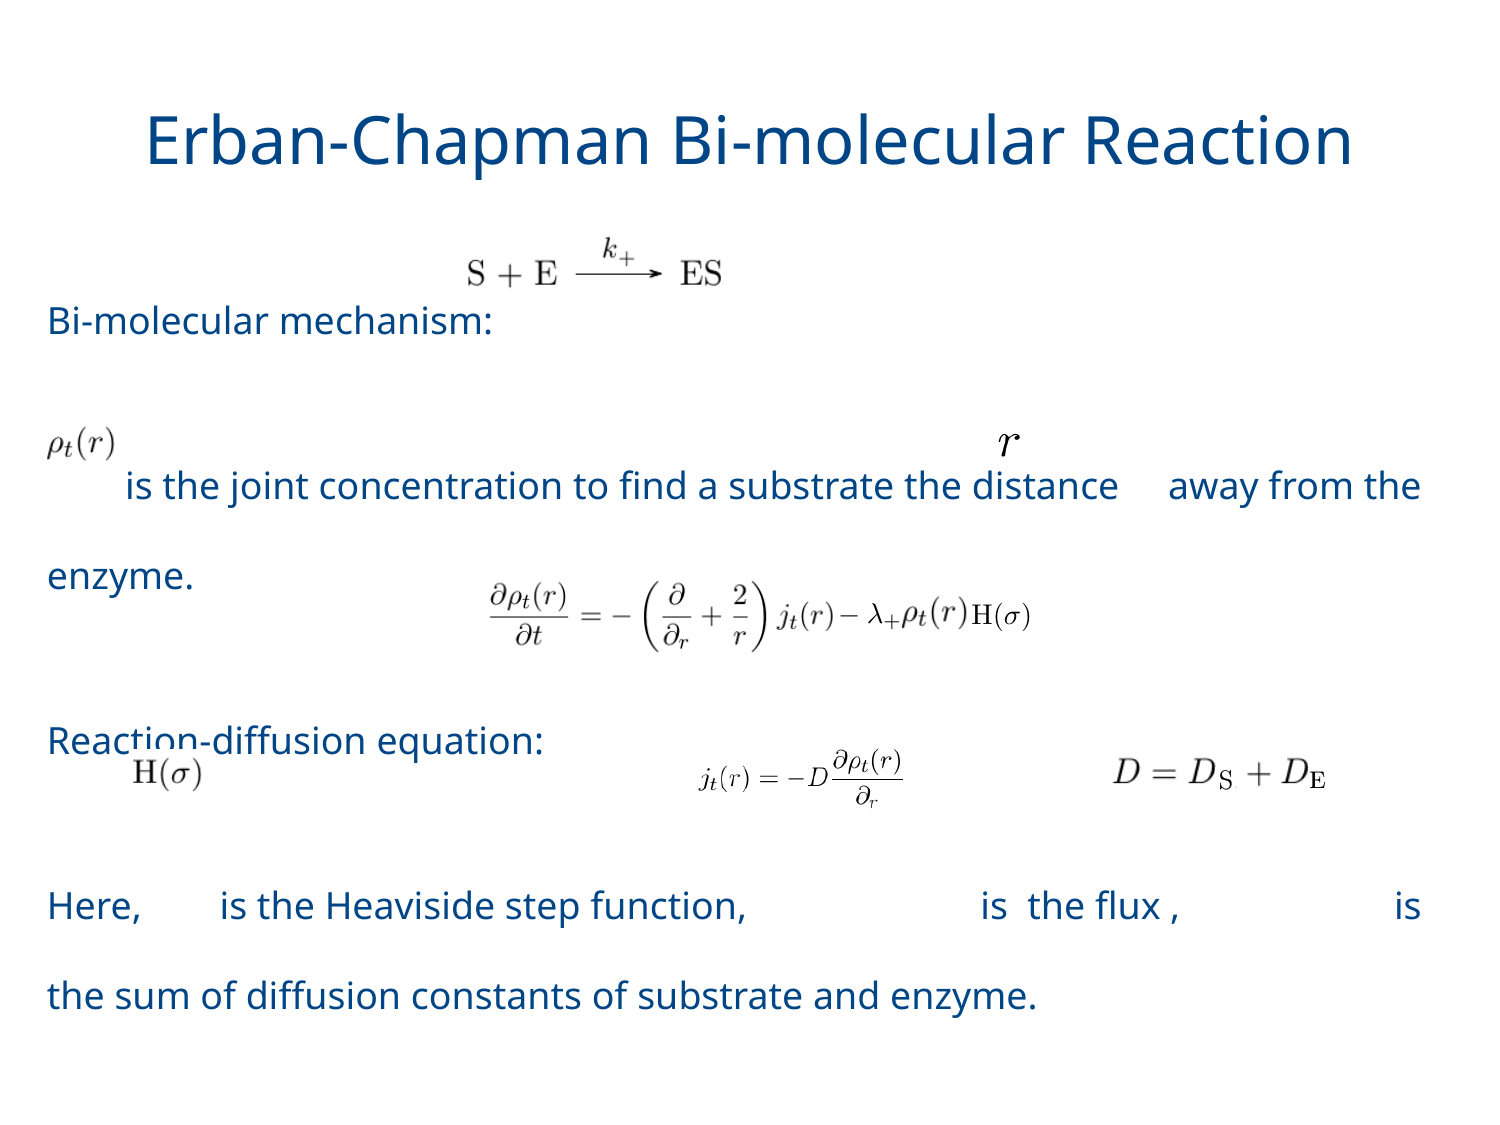

# Erban-Chapman Bi-molecular Reaction
Bi-molecular mechanism:
 is the joint concentration to find a substrate the distance away from the enzyme.
Reaction-diffusion equation:
Here, is the Heaviside step function, is the flux , is the sum of diffusion constants of substrate and enzyme.